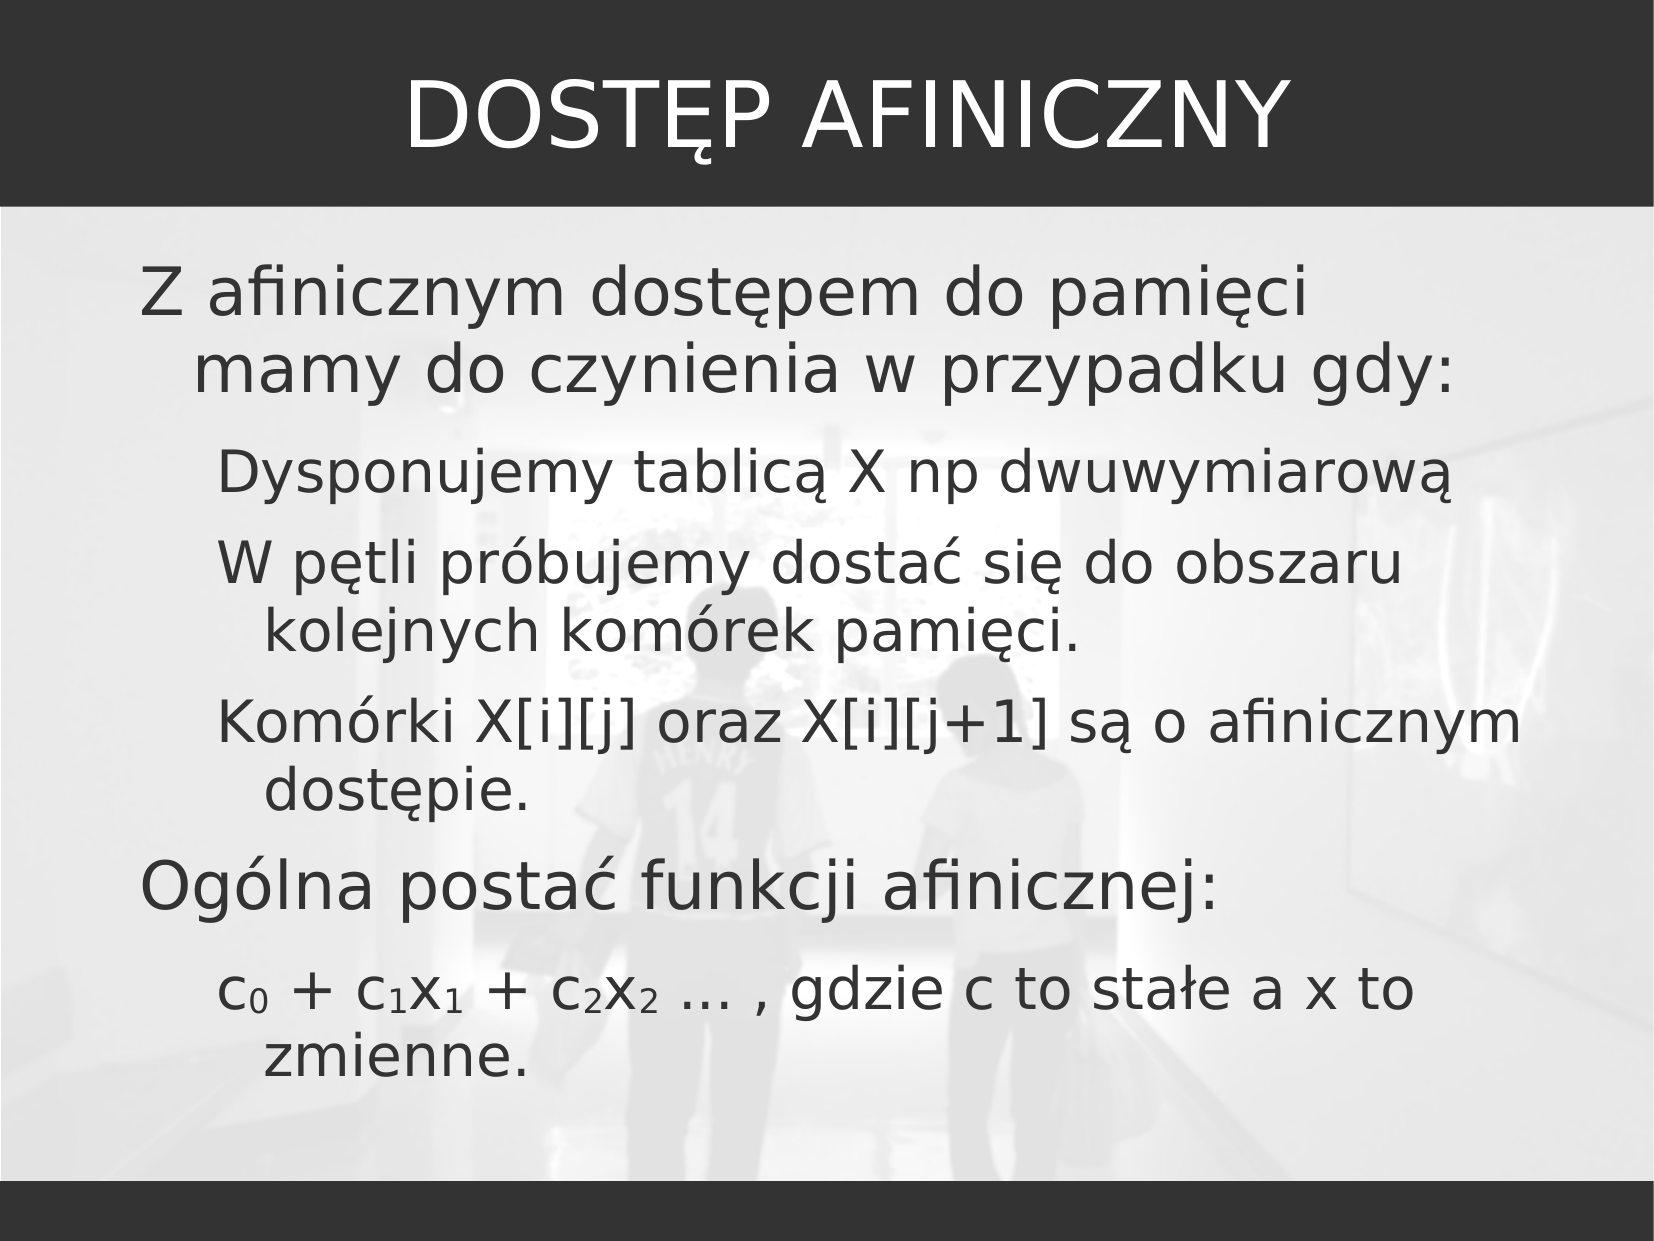

# DOSTĘP AFINICZNY
Z afinicznym dostępem do pamięci mamy do czynienia w przypadku gdy:
Dysponujemy tablicą X np dwuwymiarową
W pętli próbujemy dostać się do obszaru kolejnych komórek pamięci.
Komórki X[i][j] oraz X[i][j+1] są o afinicznym dostępie.
Ogólna postać funkcji afinicznej:
c0 + c1x1 + c2x2 ... , gdzie c to stałe a x to zmienne.